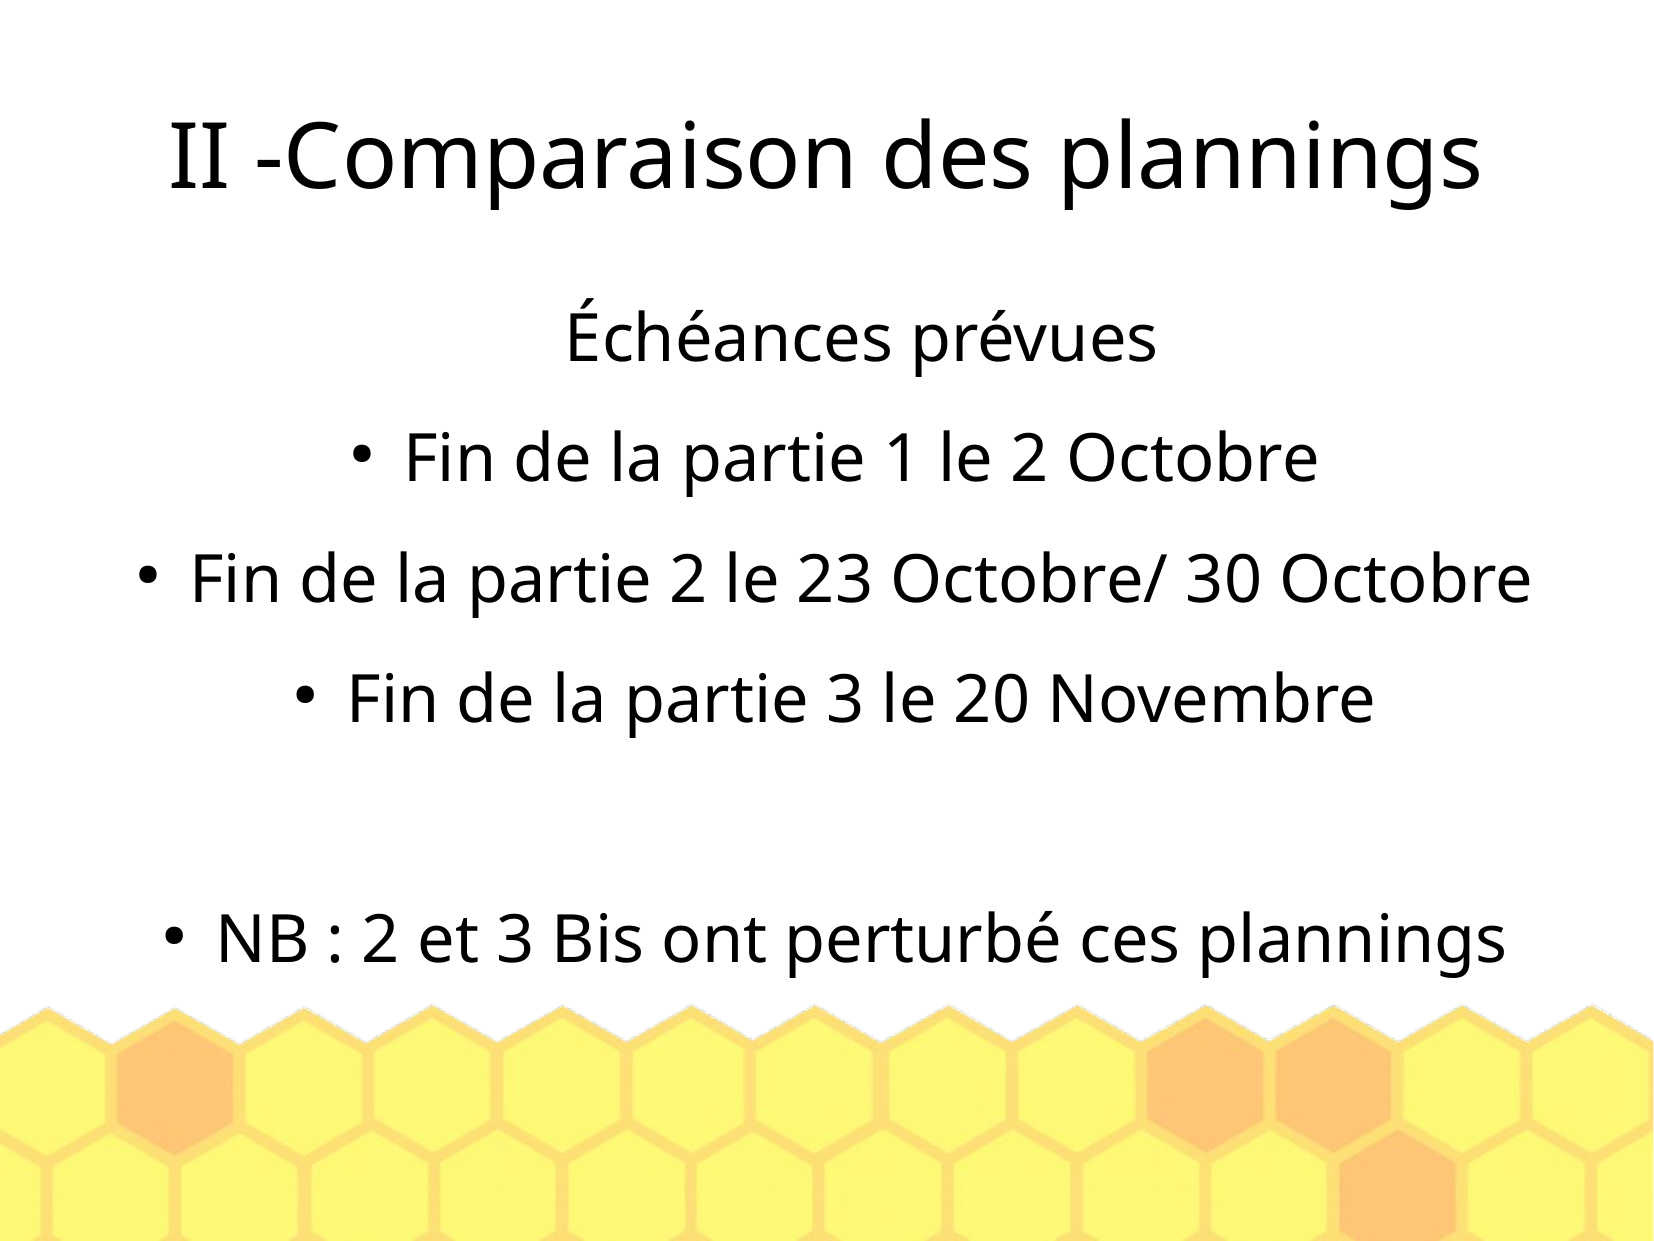

# II -Comparaison des plannings
Échéances prévues
Fin de la partie 1 le 2 Octobre
Fin de la partie 2 le 23 Octobre/ 30 Octobre
Fin de la partie 3 le 20 Novembre
NB : 2 et 3 Bis ont perturbé ces plannings